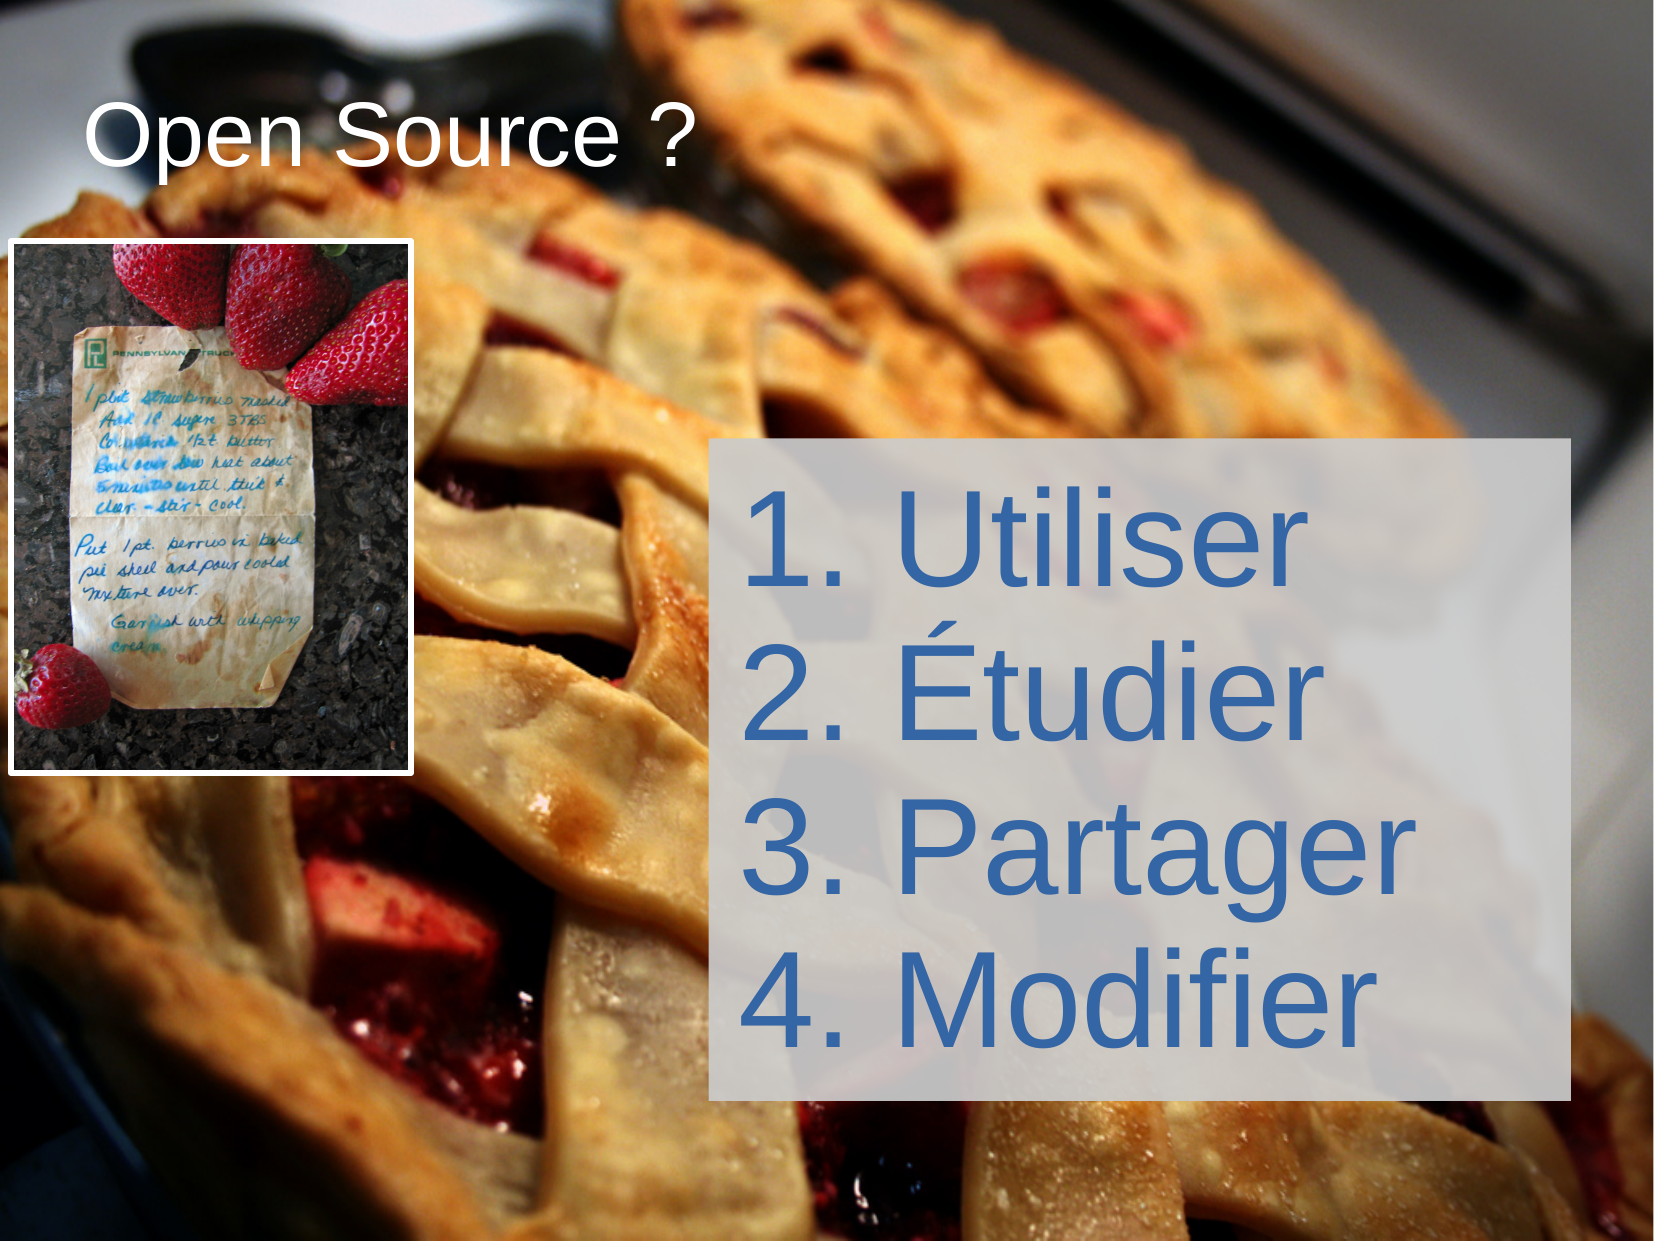

# Open Source ?
 Utiliser
 Étudier
 Partager
 Modifier